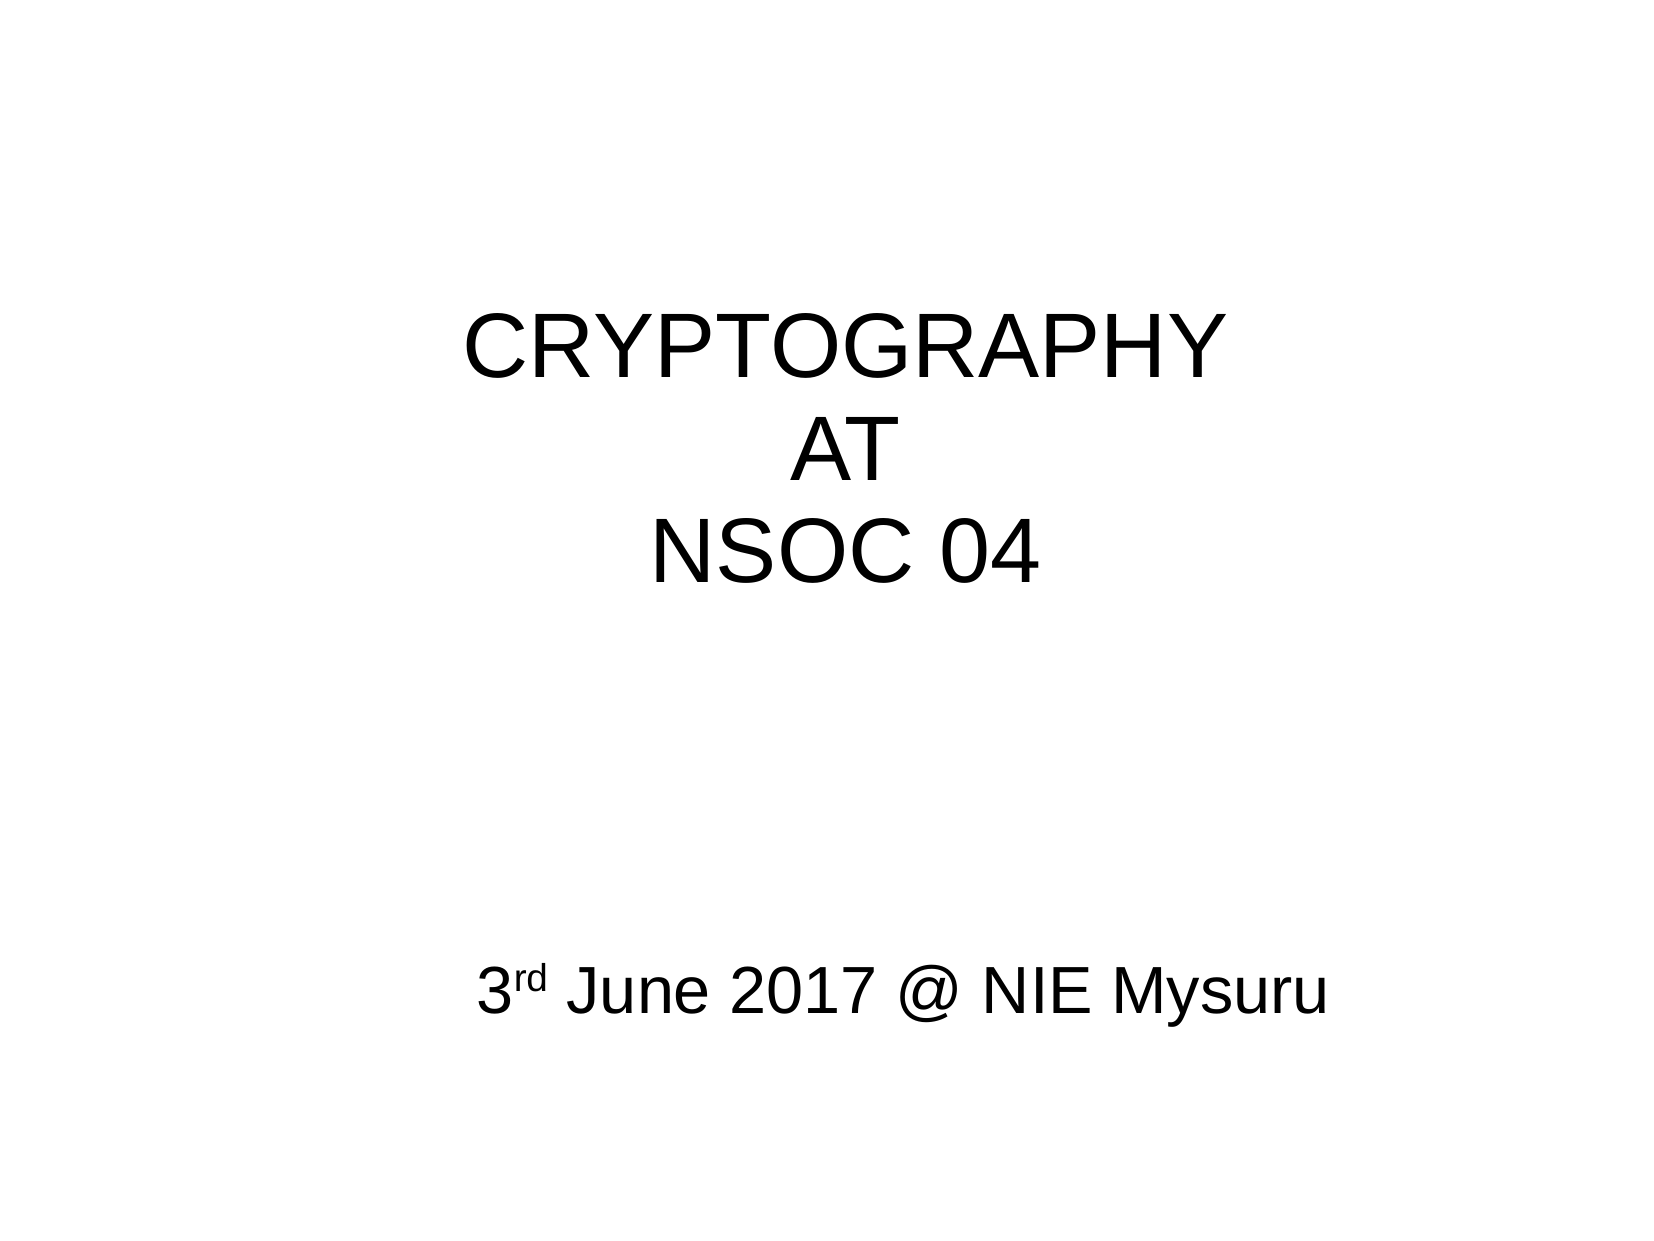

# CRYPTOGRAPHY AT NSOC 04
3rd June 2017 @ NIE Mysuru